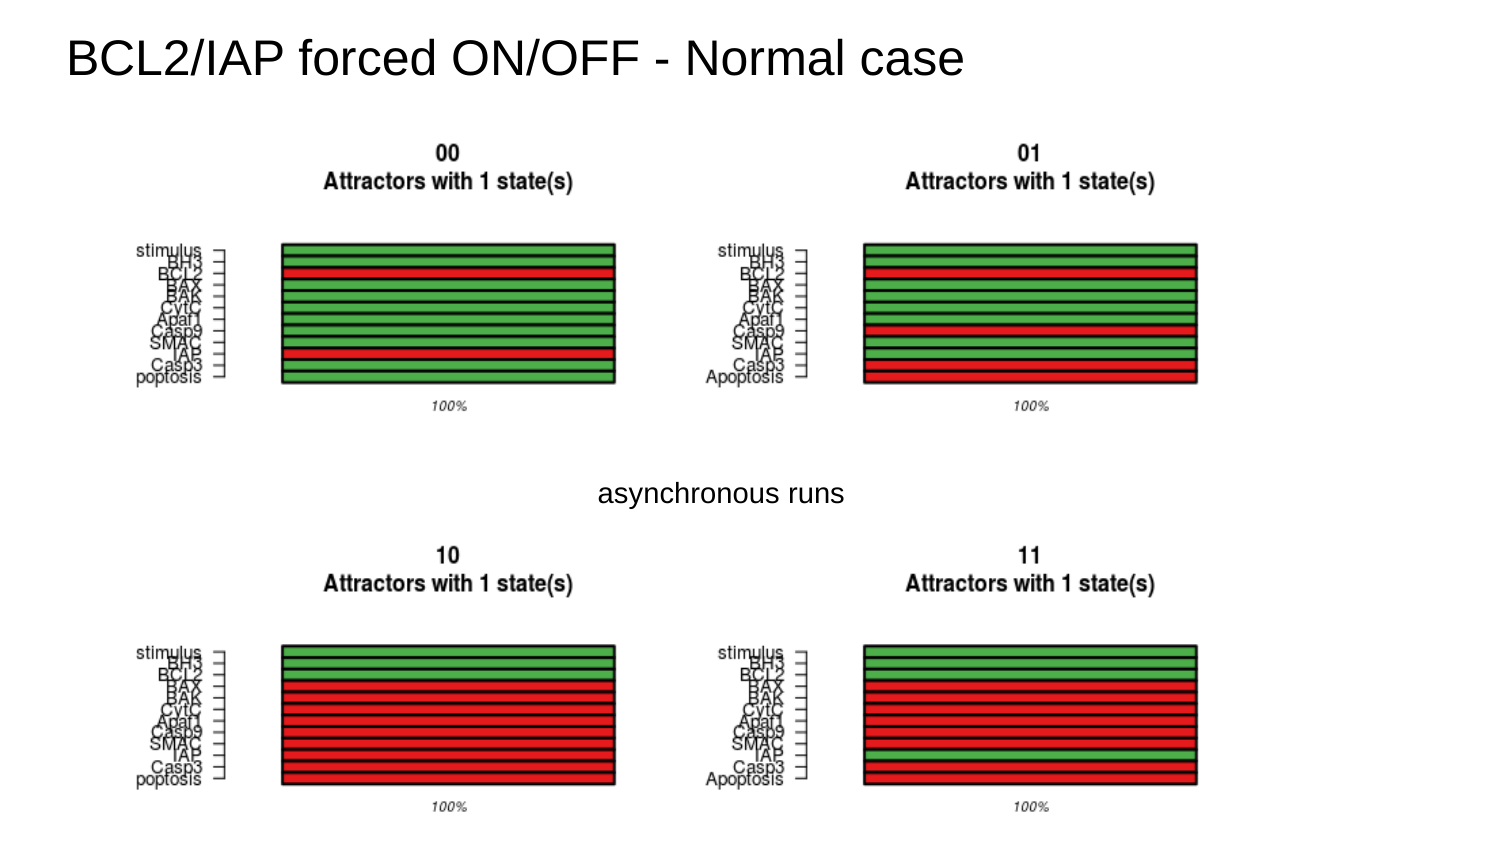

# BCL2/IAP forced ON/OFF - Normal case
asynchronous runs